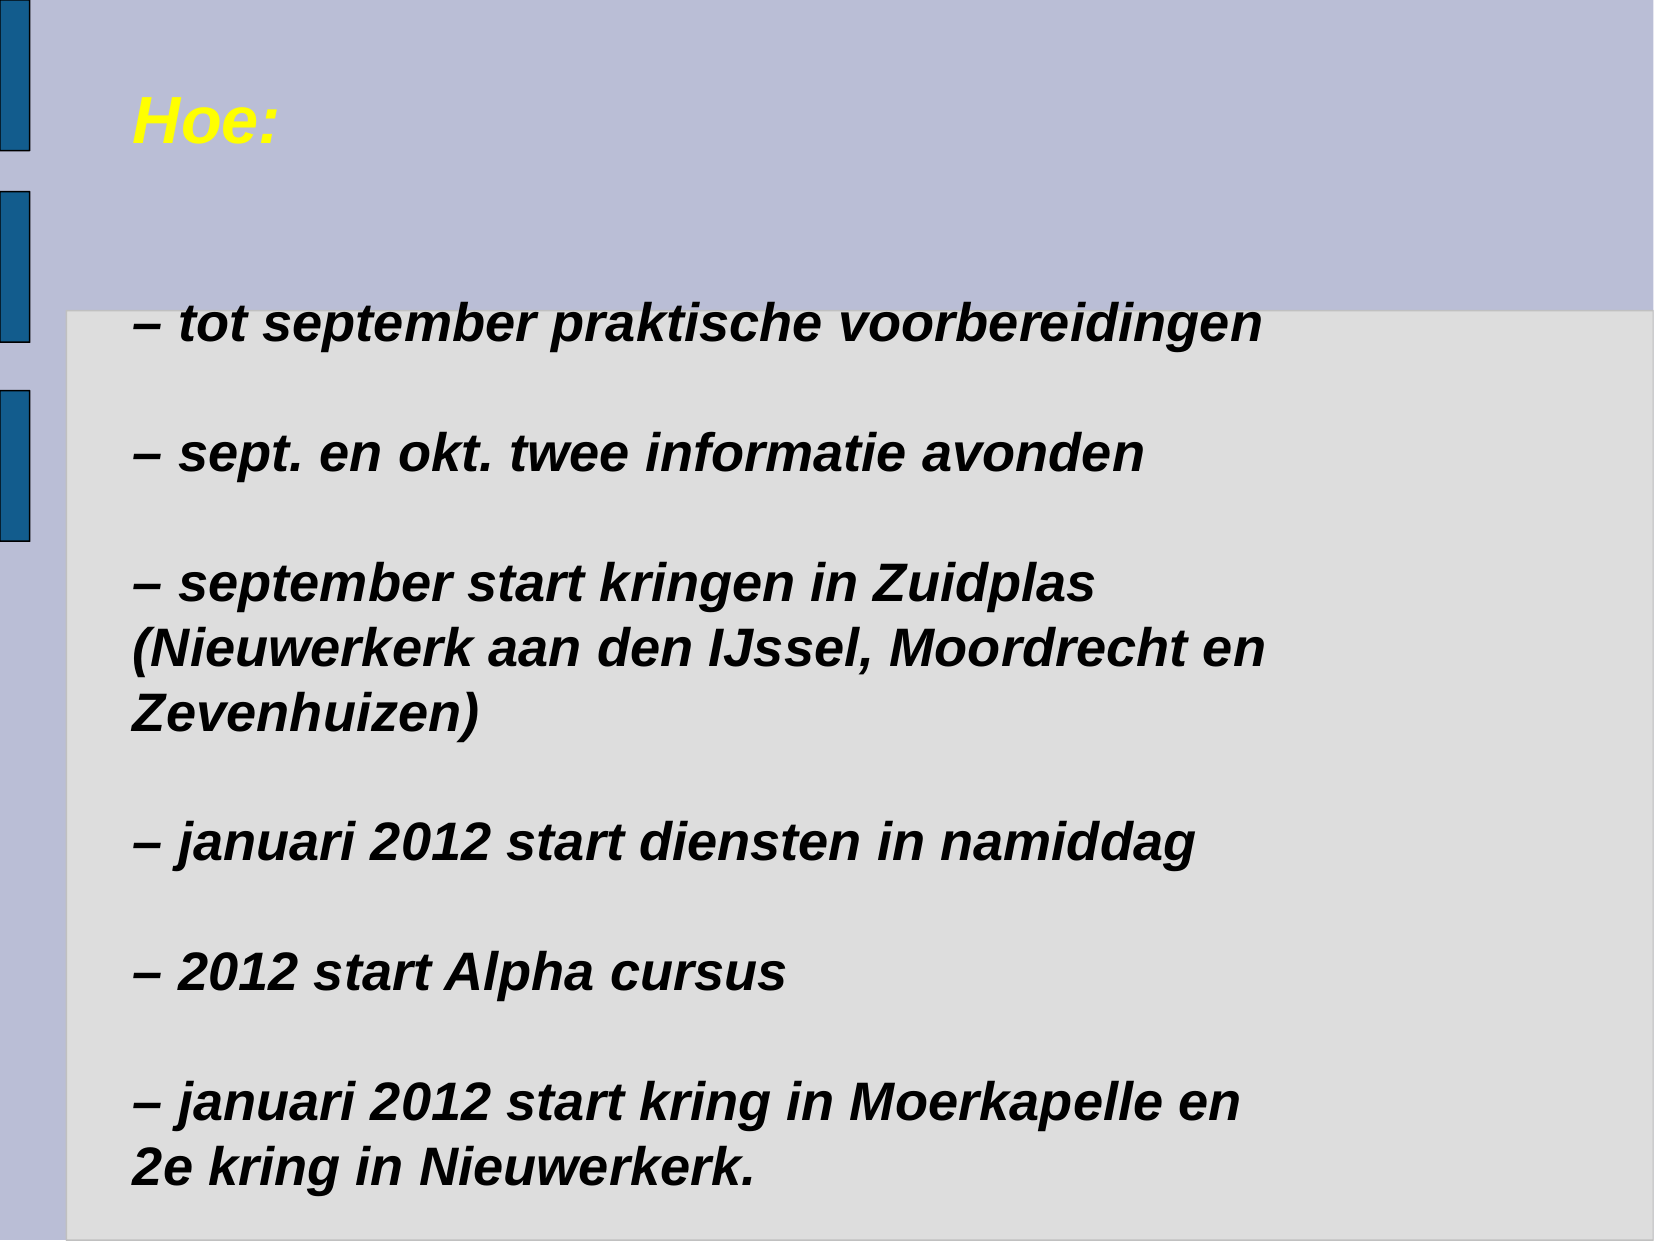

Hoe:
– tot september praktische voorbereidingen
– sept. en okt. twee informatie avonden
– september start kringen in Zuidplas
(Nieuwerkerk aan den IJssel, Moordrecht en
Zevenhuizen)
– januari 2012 start diensten in namiddag
– 2012 start Alpha cursus
– januari 2012 start kring in Moerkapelle en
2e kring in Nieuwerkerk.